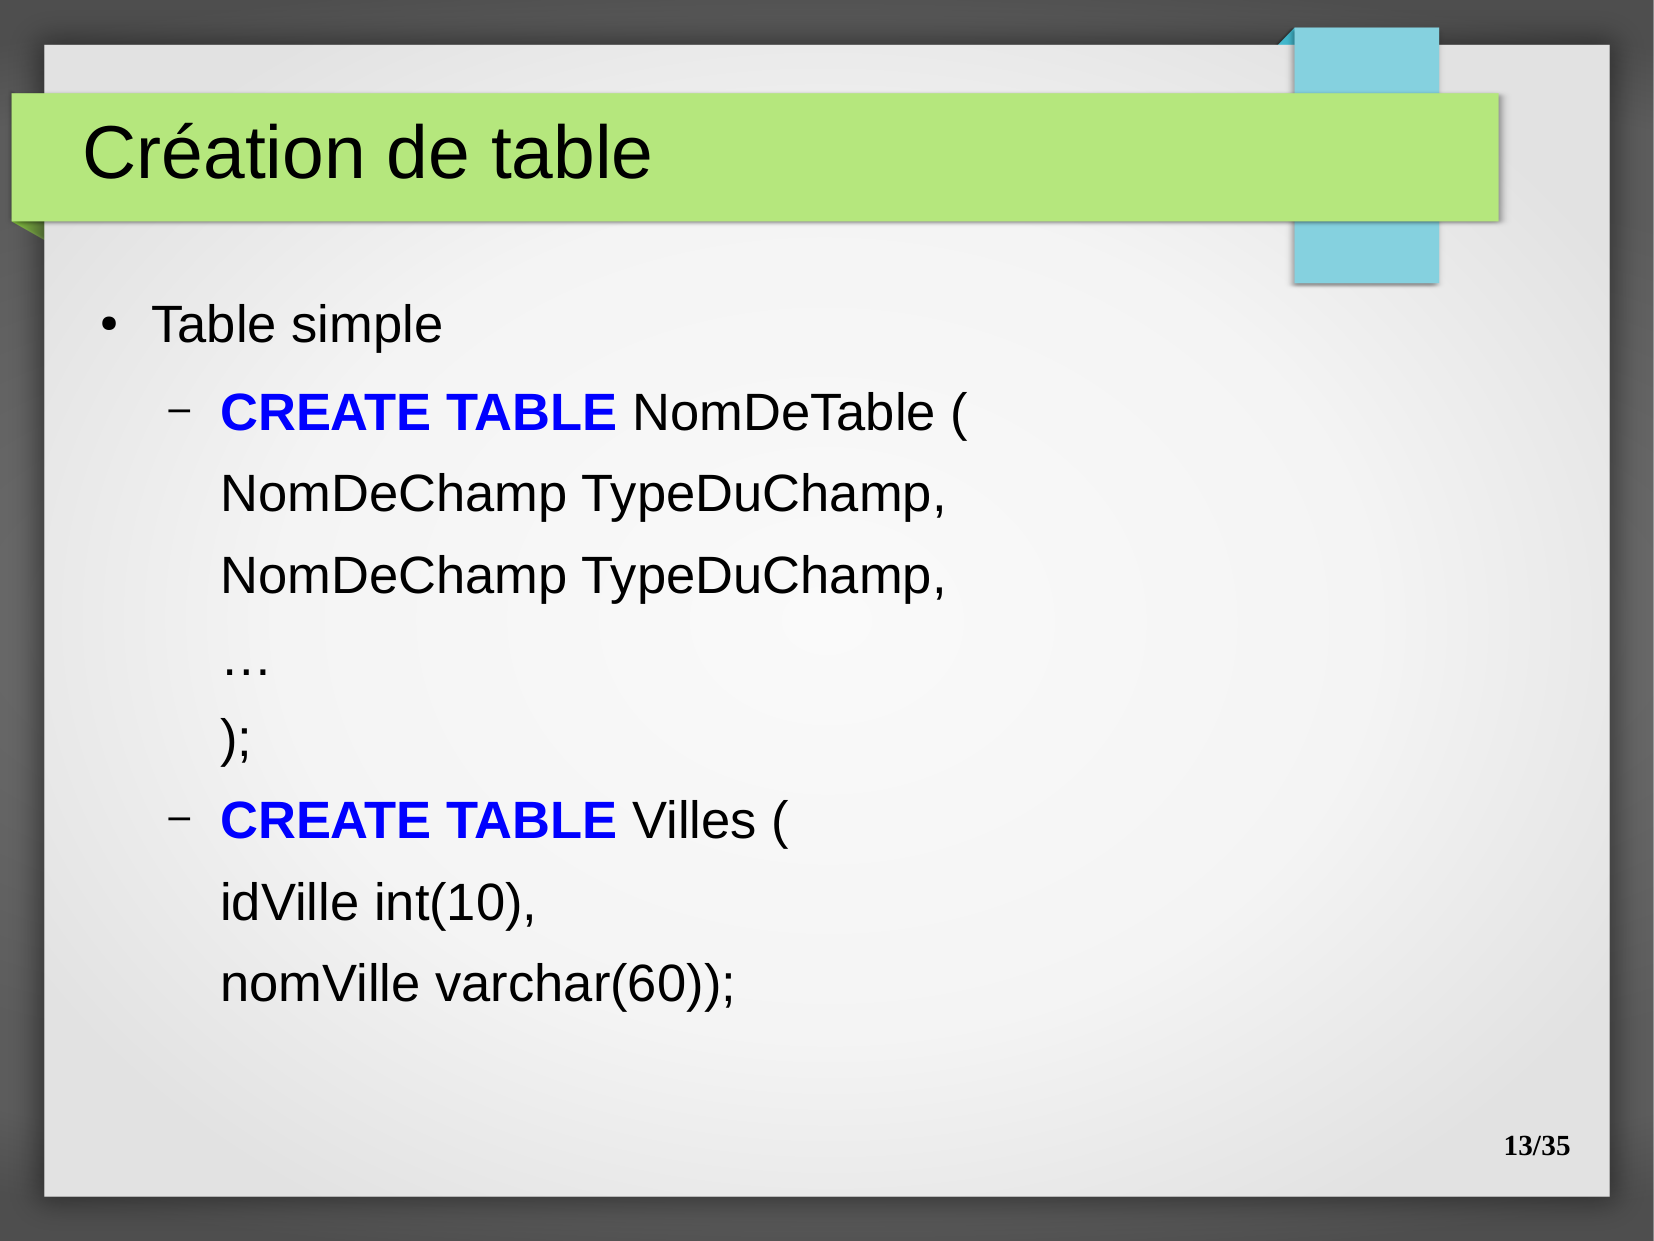

# Création de table
Table simple
CREATE TABLE NomDeTable (
NomDeChamp TypeDuChamp,
NomDeChamp TypeDuChamp,
…
);
CREATE TABLE Villes (
idVille int(10),
nomVille varchar(60));
13